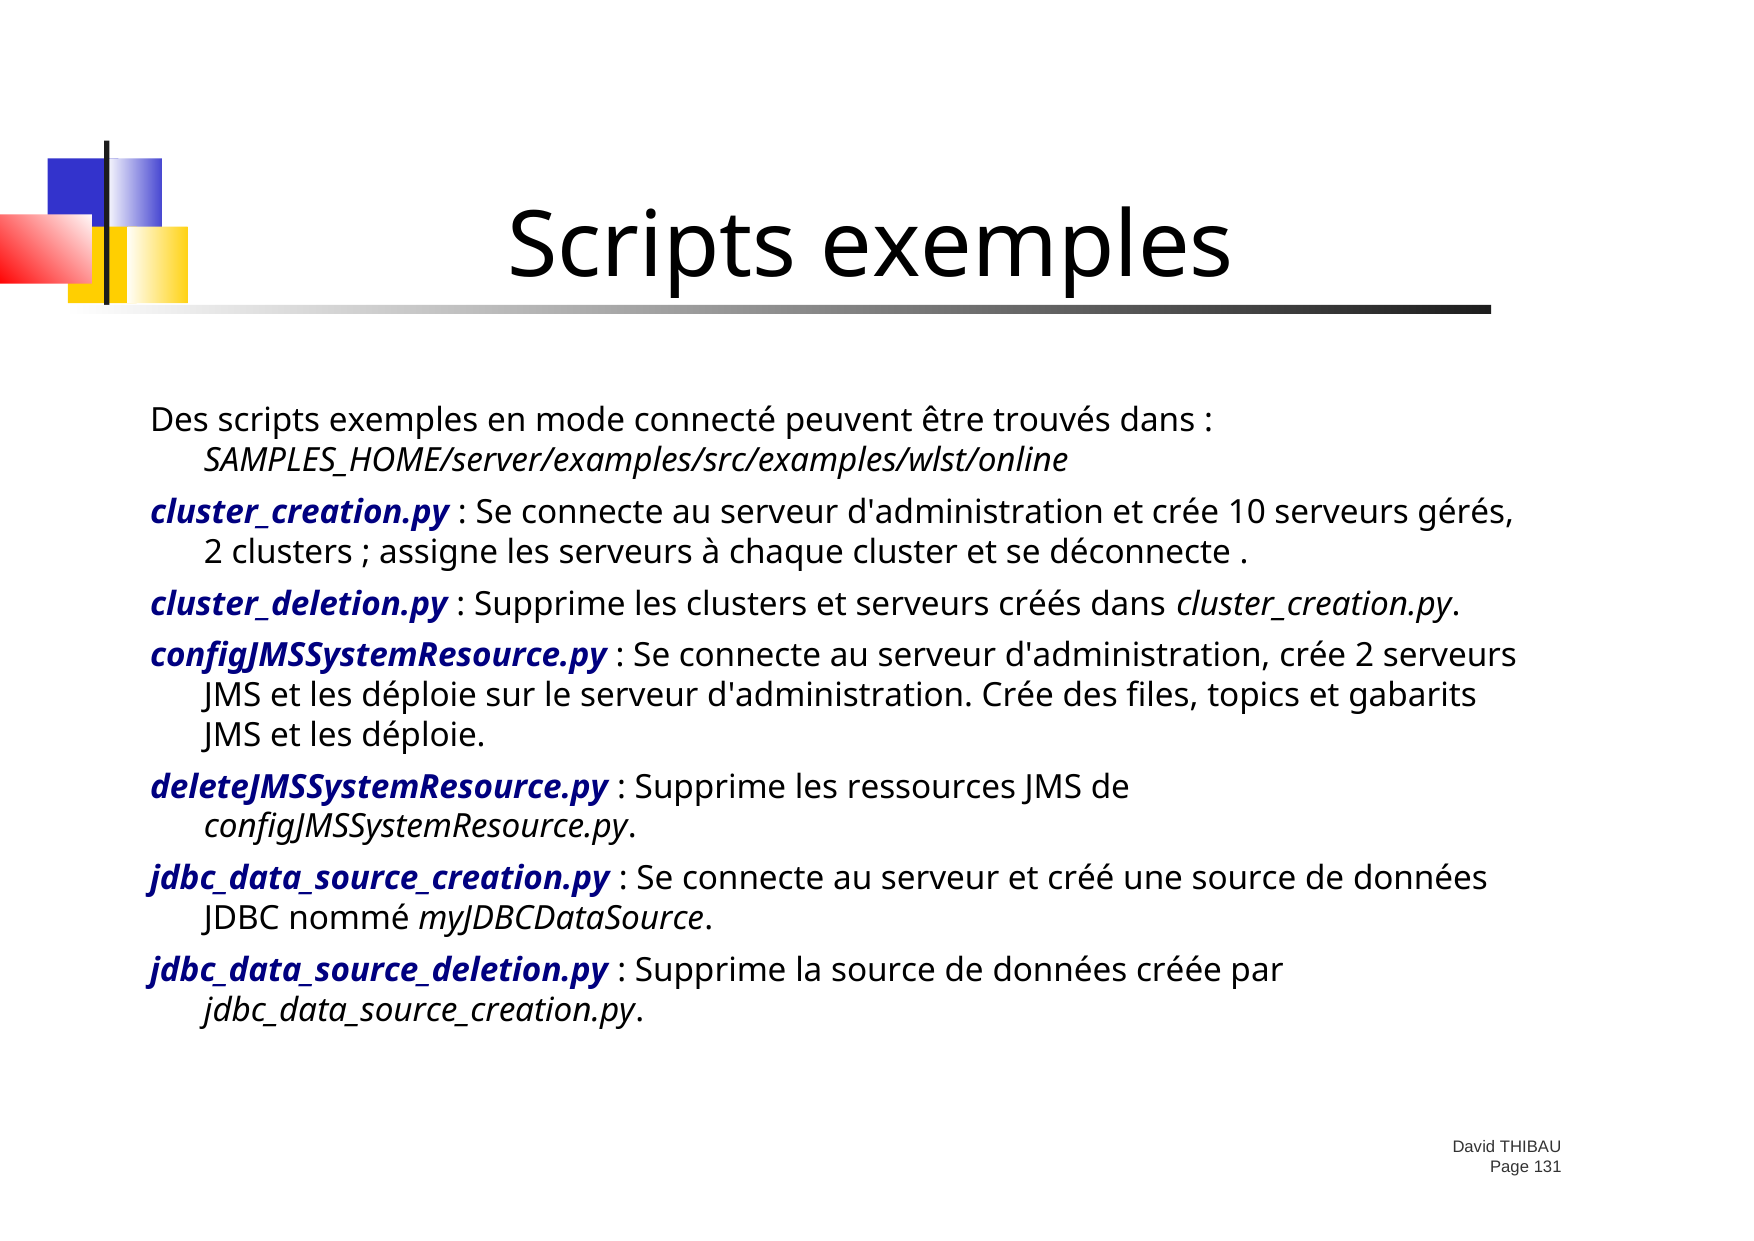

# Scripts exemples
Des scripts exemples en mode connecté peuvent être trouvés dans :
SAMPLES_HOME/server/examples/src/examples/wlst/online
cluster_creation.py : Se connecte au serveur d'administration et crée 10 serveurs gérés, 2 clusters ; assigne les serveurs à chaque cluster et se déconnecte .
cluster_deletion.py : Supprime les clusters et serveurs créés dans cluster_creation.py.
configJMSSystemResource.py : Se connecte au serveur d'administration, crée 2 serveurs JMS et les déploie sur le serveur d'administration. Crée des files, topics et gabarits JMS et les déploie.
deleteJMSSystemResource.py : Supprime les ressources JMS de configJMSSystemResource.py.
jdbc_data_source_creation.py : Se connecte au serveur et créé une source de données JDBC nommé myJDBCDataSource.
jdbc_data_source_deletion.py : Supprime la source de données créée par jdbc_data_source_creation.py.